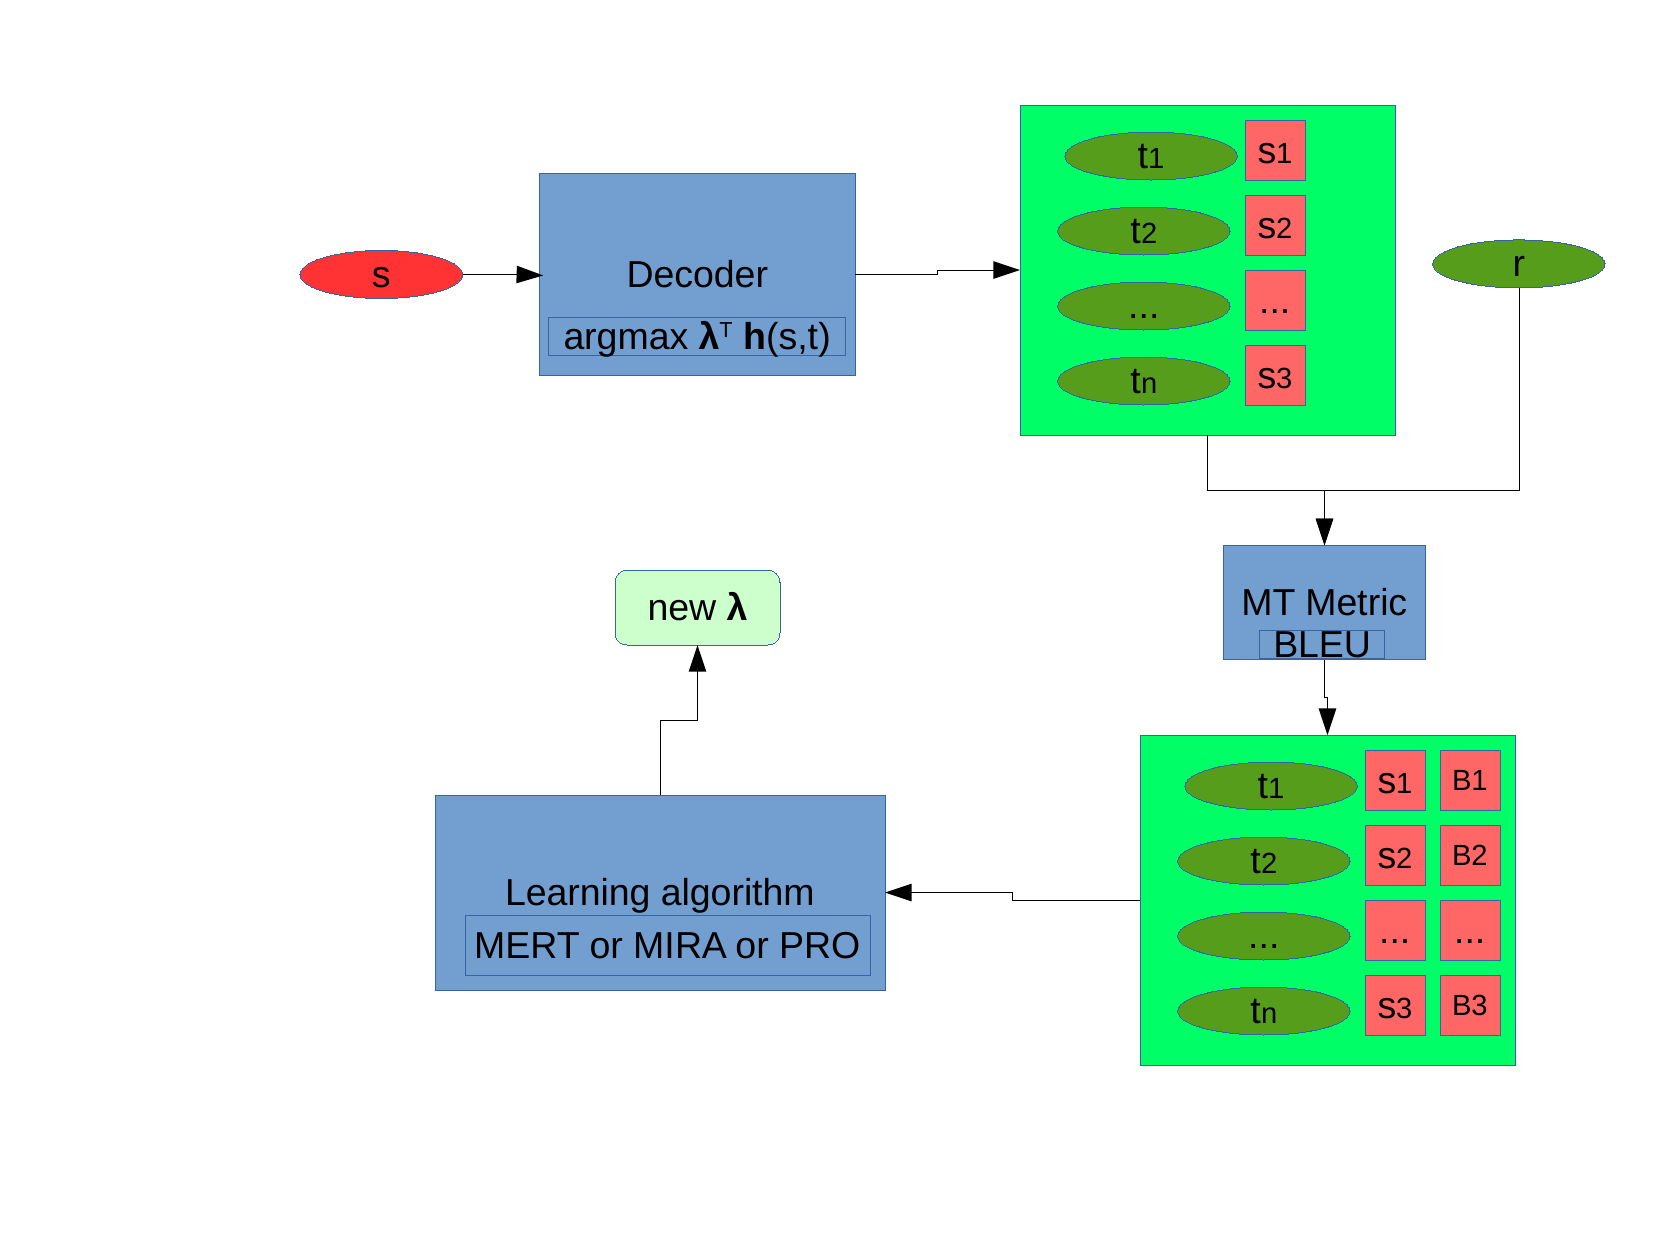

s1
t1
Decoder
s2
t2
r
s
...
...
argmax λT h(s,t)
s3
tn
MT Metric
new λ
BLEU
s1
B1
t1
Learning algorithm
s2
B2
t2
...
...
...
MERT or MIRA or PRO
s3
B3
tn